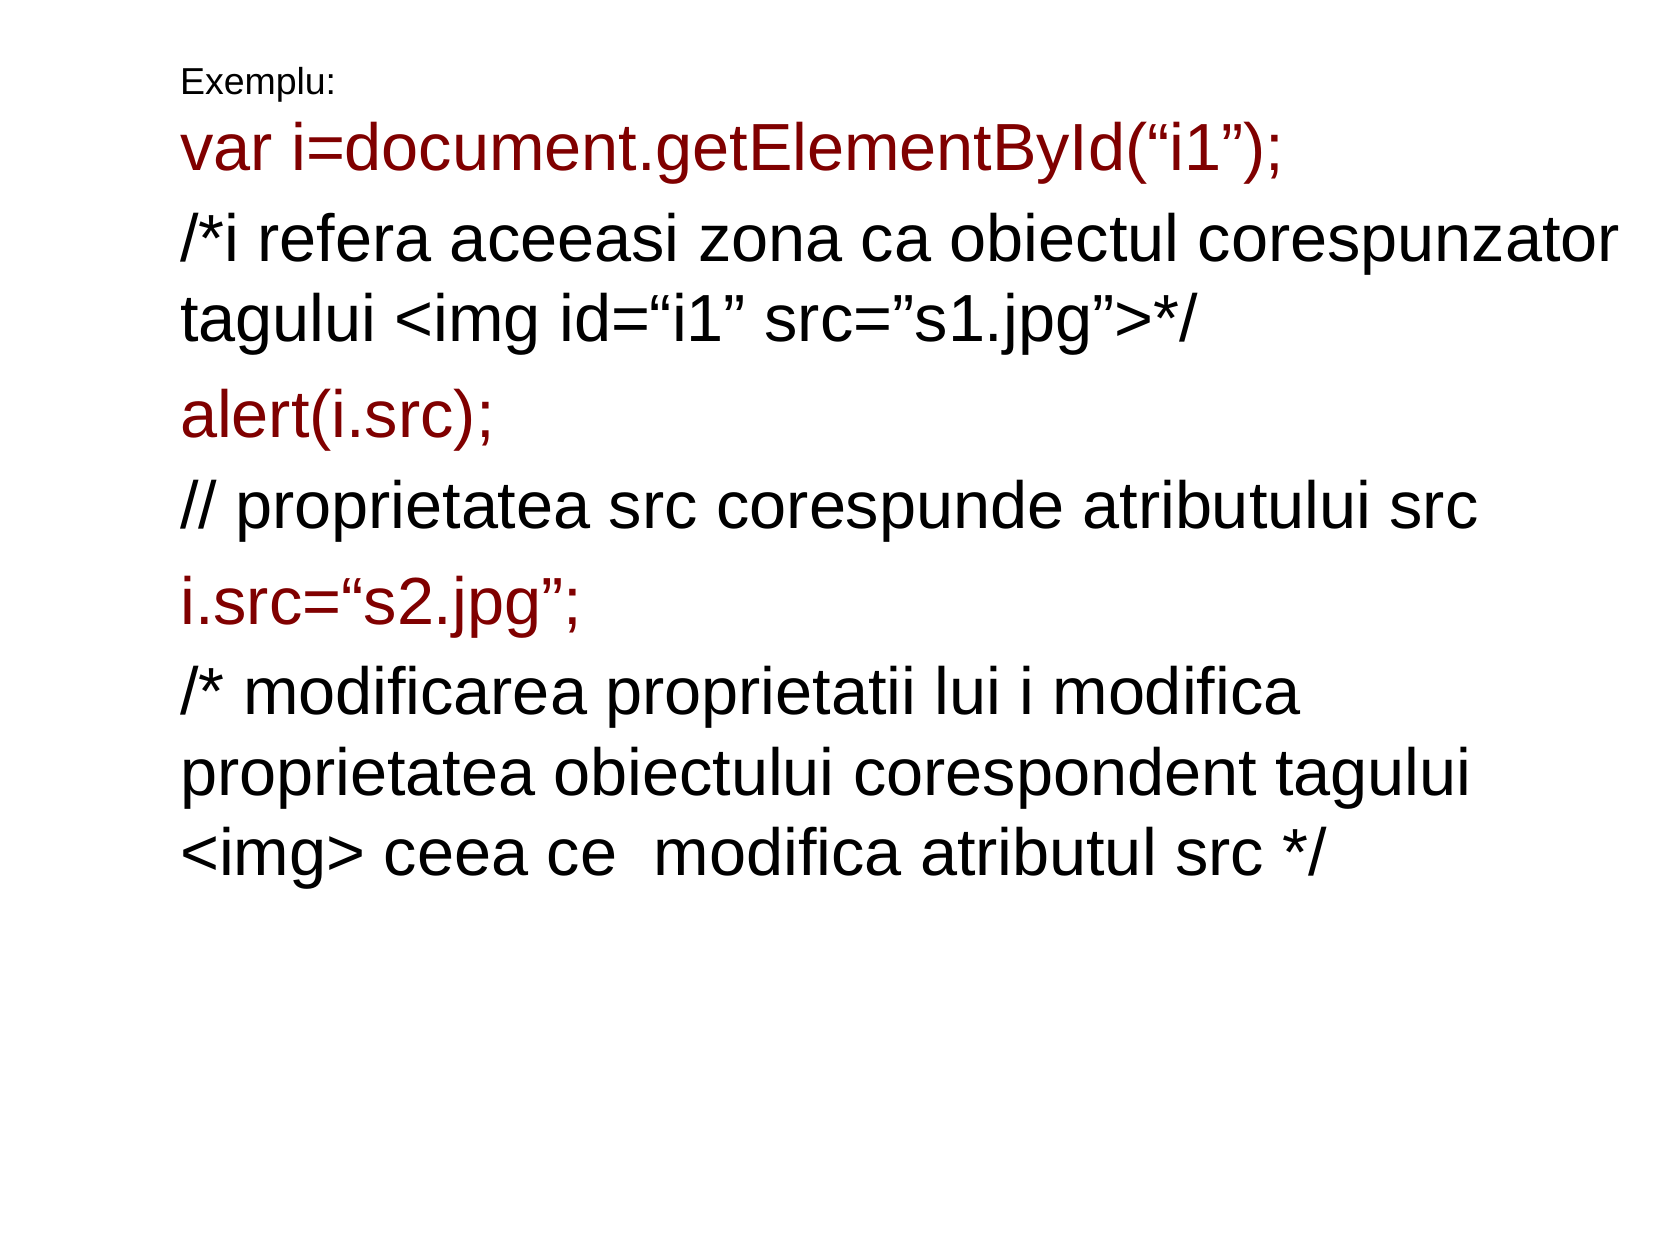

Exemplu:
var i=document.getElementById(“i1”);
/*i refera aceeasi zona ca obiectul corespunzator tagului <img id=“i1” src=”s1.jpg”>*/
alert(i.src);
// proprietatea src corespunde atributului src
i.src=“s2.jpg”;
/* modificarea proprietatii lui i modifica proprietatea obiectului corespondent tagului <img> ceea ce modifica atributul src */